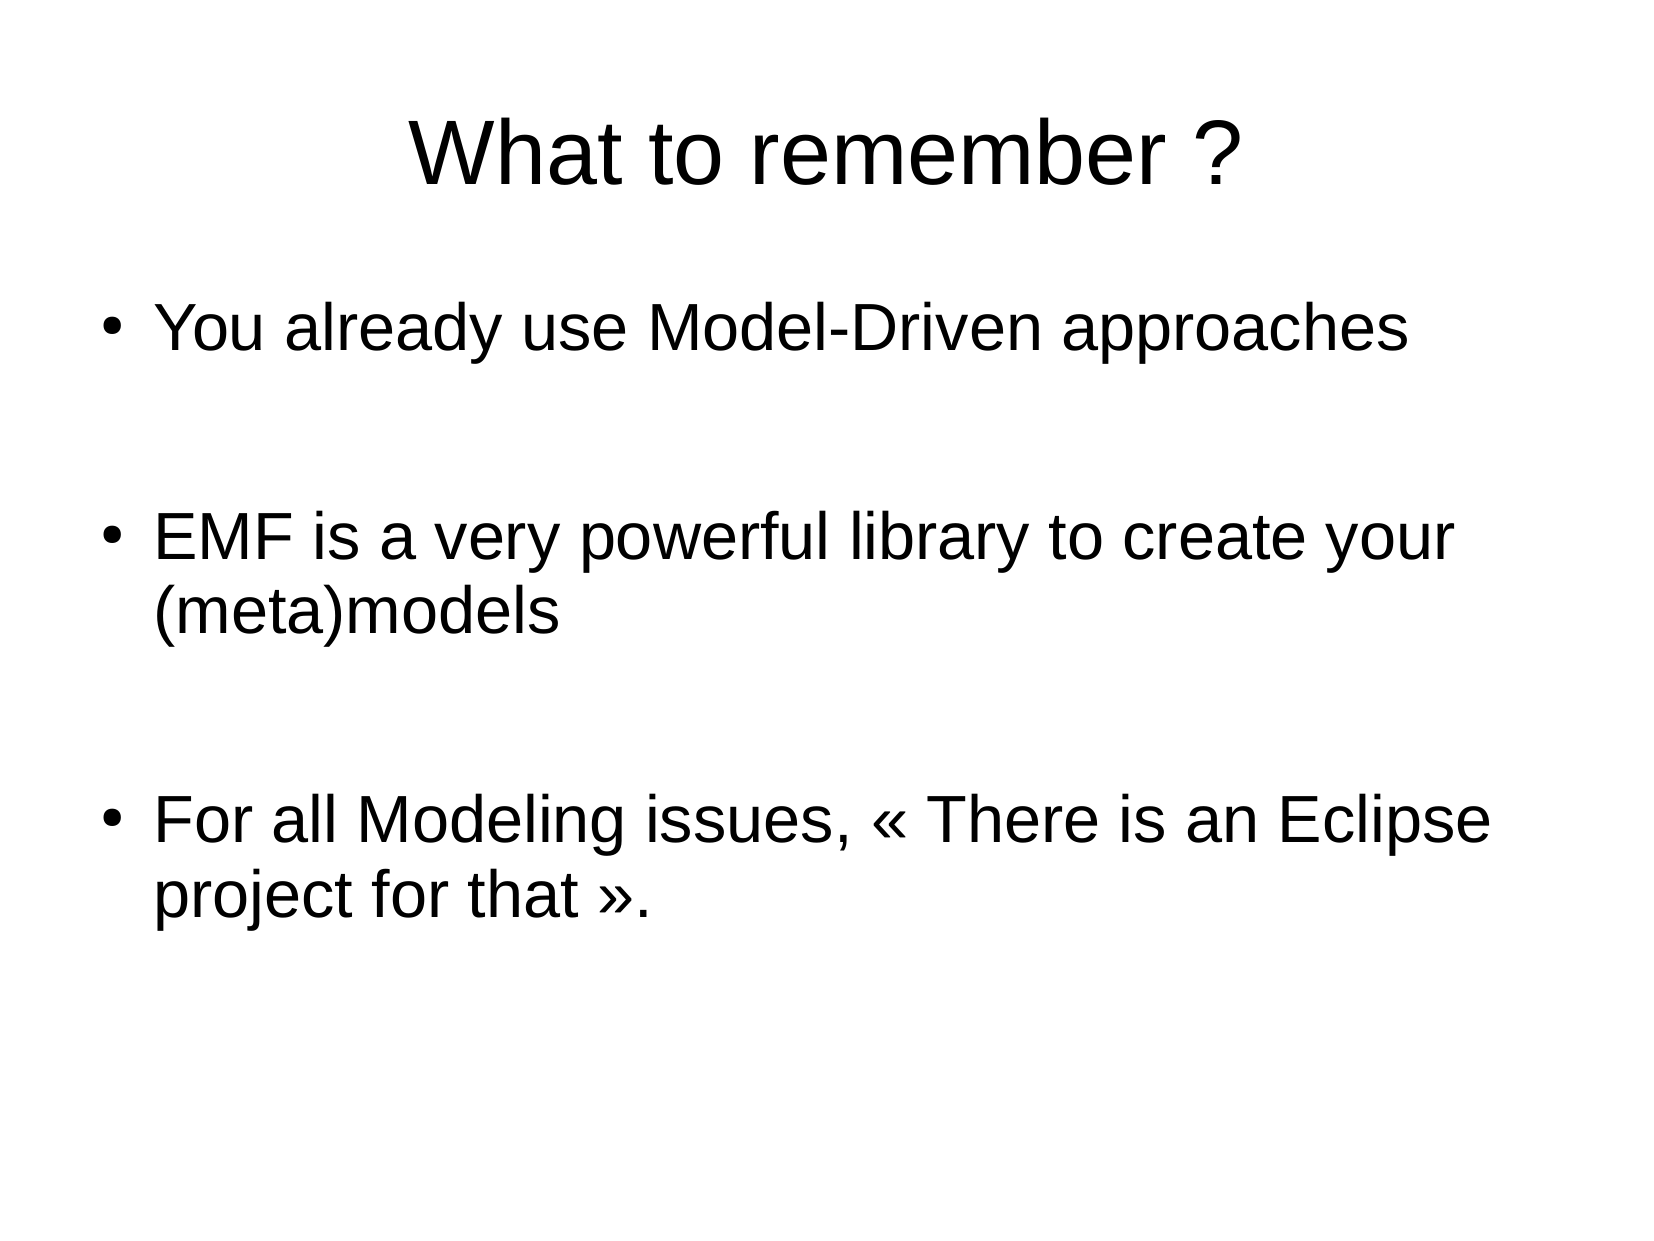

# What to remember ?
You already use Model-Driven approaches
EMF is a very powerful library to create your (meta)models
For all Modeling issues, « There is an Eclipse project for that ».